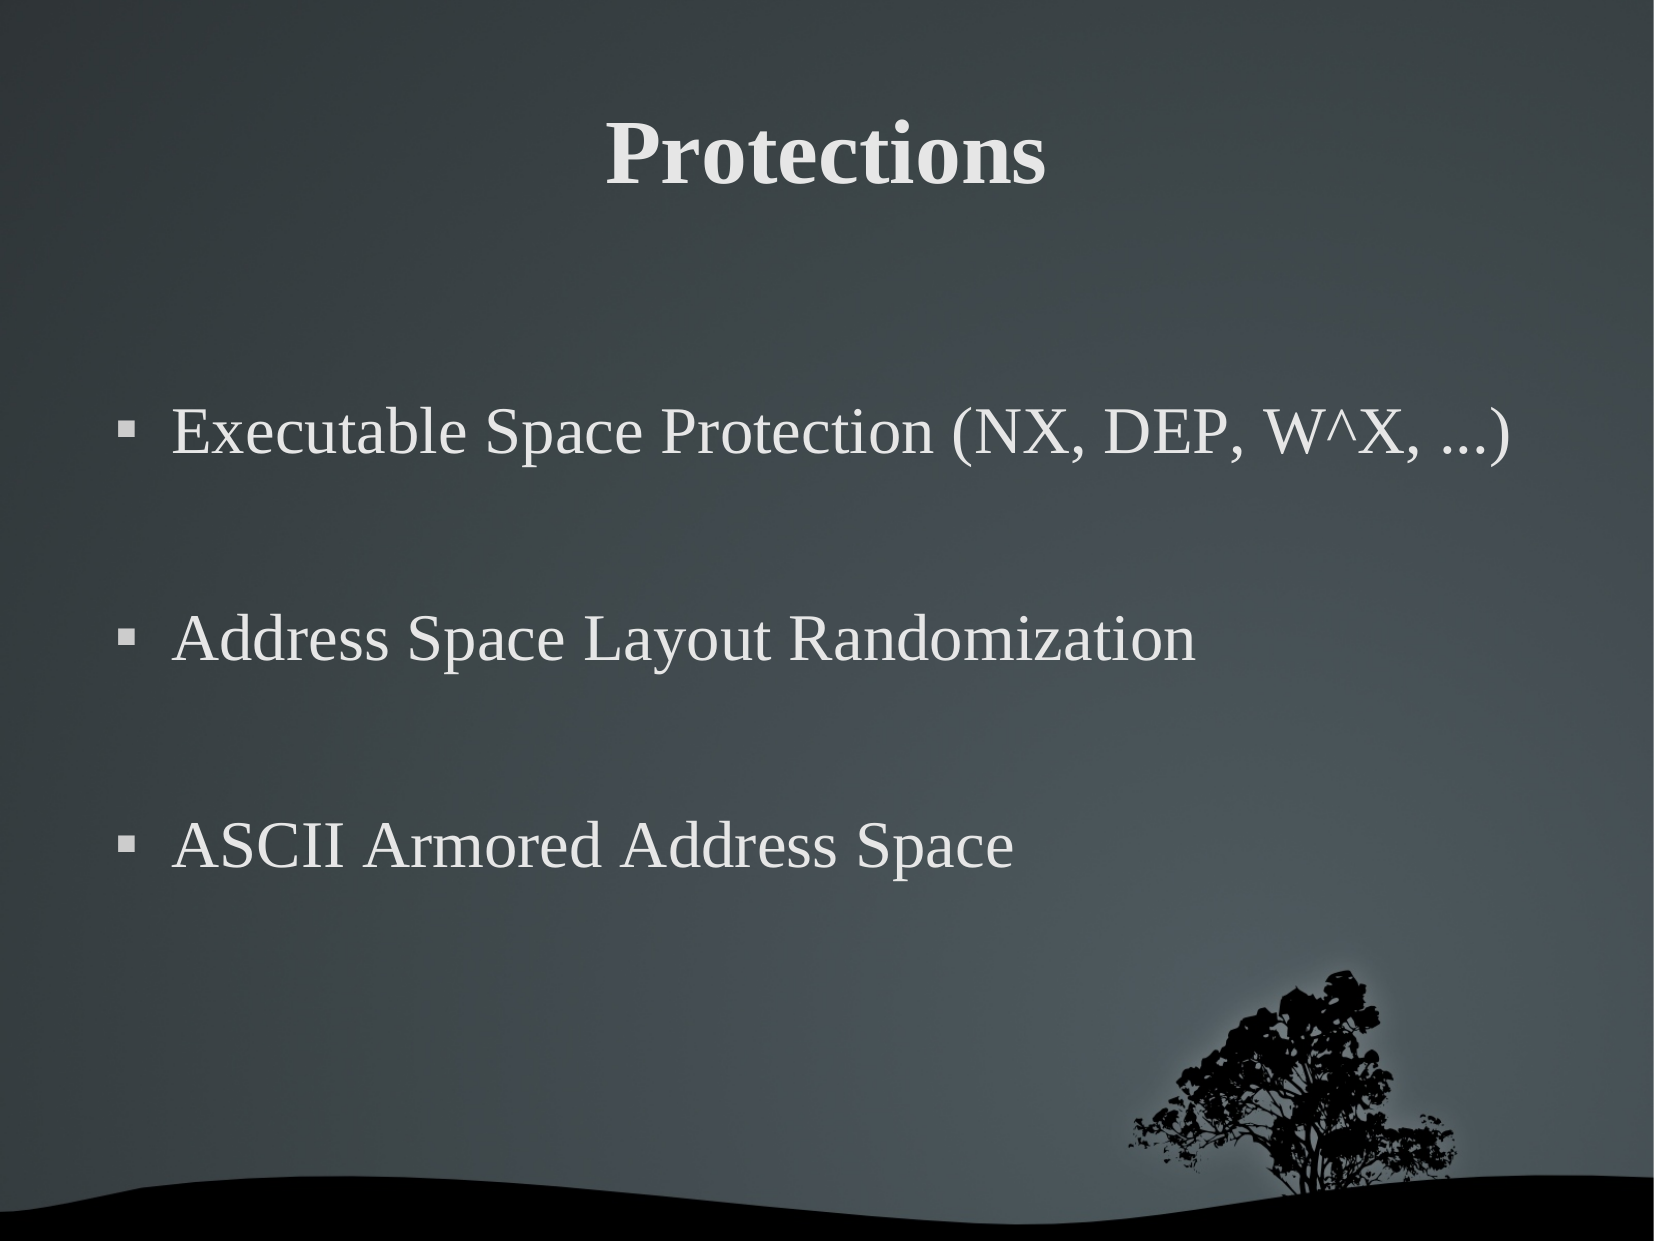

# Protections
Executable Space Protection (NX, DEP, W^X, ...)
Address Space Layout Randomization
ASCII Armored Address Space